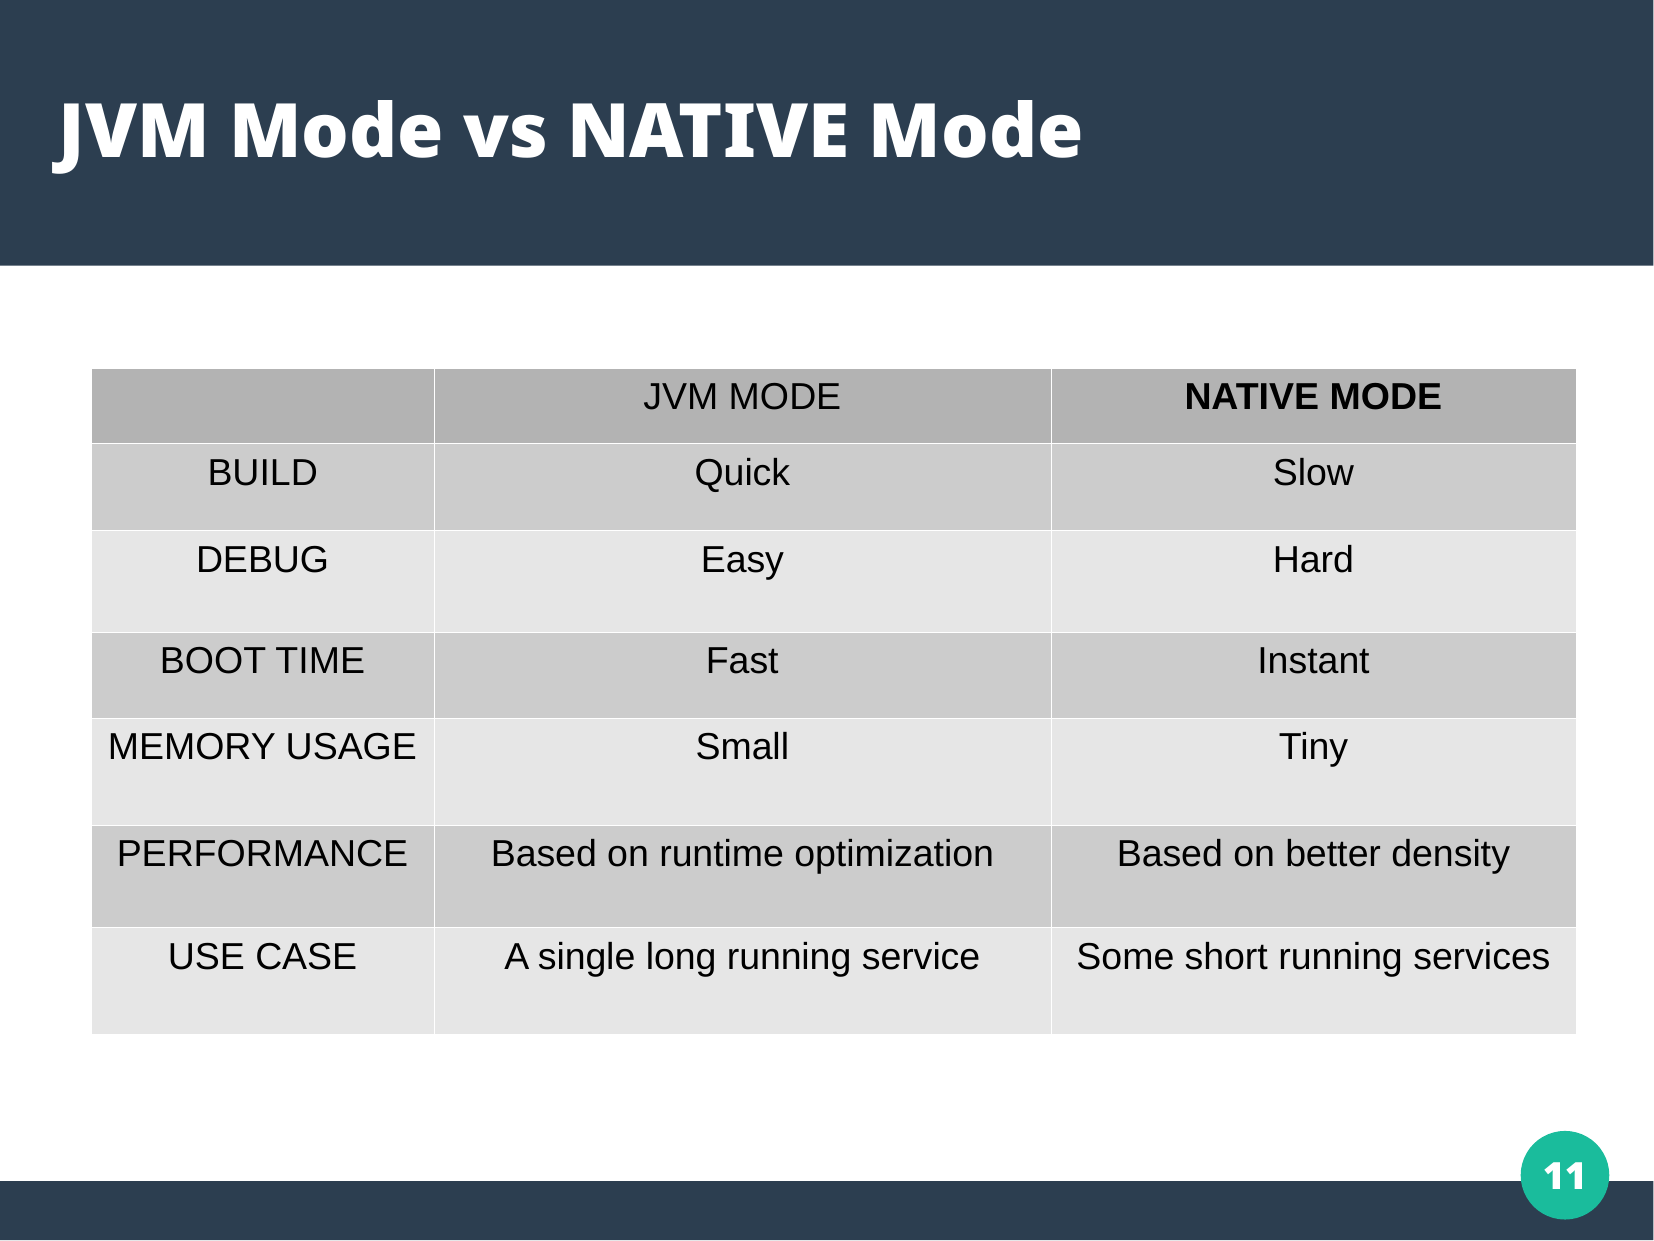

# JVM Mode vs NATIVE Mode
| | JVM MODE | NATIVE MODE |
| --- | --- | --- |
| BUILD | Quick | Slow |
| DEBUG | Easy | Hard |
| BOOT TIME | Fast | Instant |
| MEMORY USAGE | Small | Tiny |
| PERFORMANCE | Based on runtime optimization | Based on better density |
| USE CASE | A single long running service | Some short running services |
11